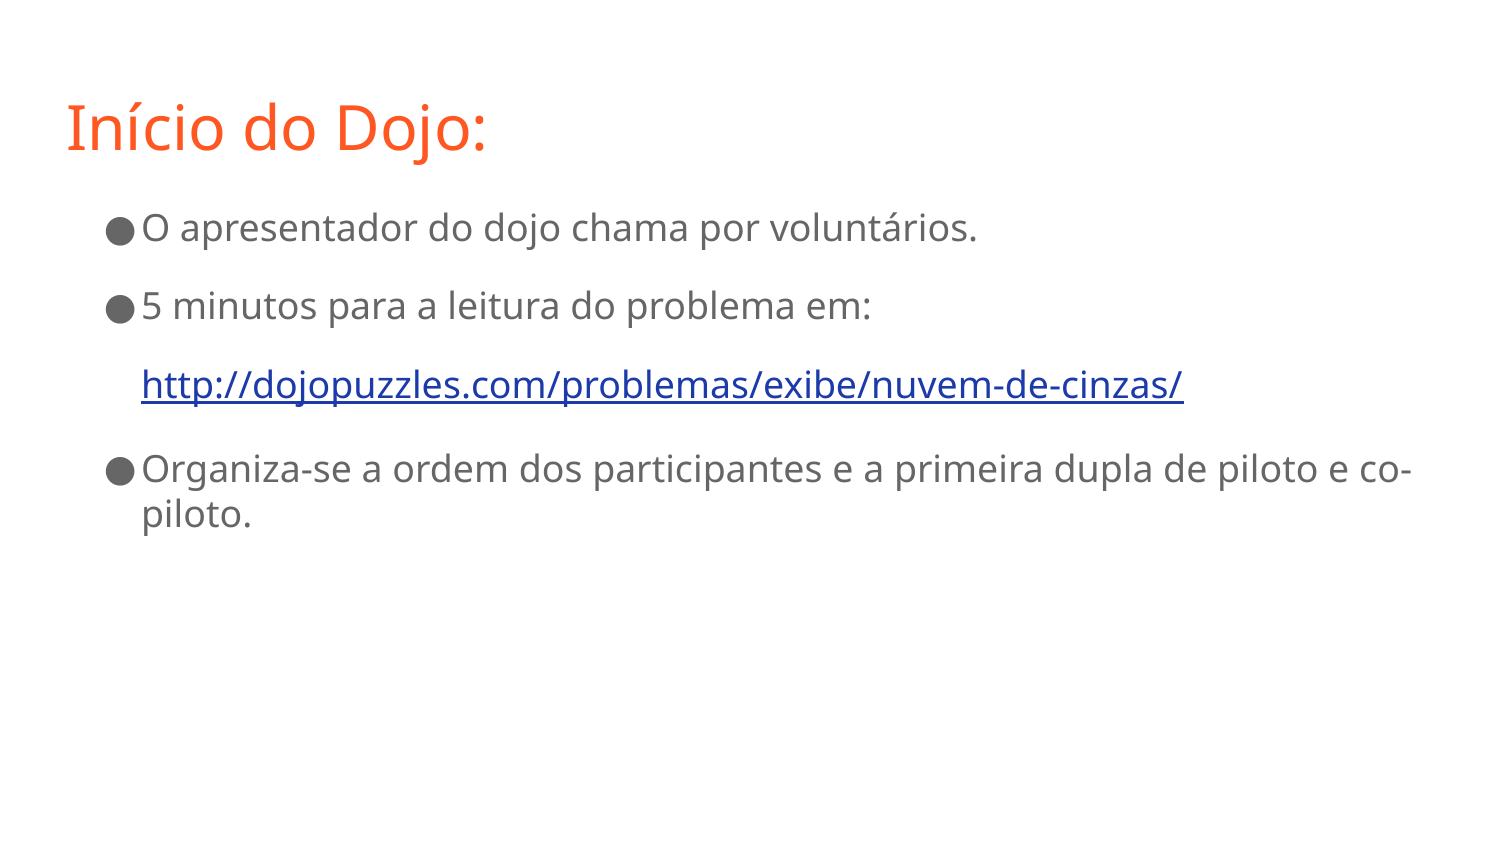

# Início do Dojo:
O apresentador do dojo chama por voluntários.
5 minutos para a leitura do problema em:
	http://dojopuzzles.com/problemas/exibe/nuvem-de-cinzas/
Organiza-se a ordem dos participantes e a primeira dupla de piloto e co-piloto.